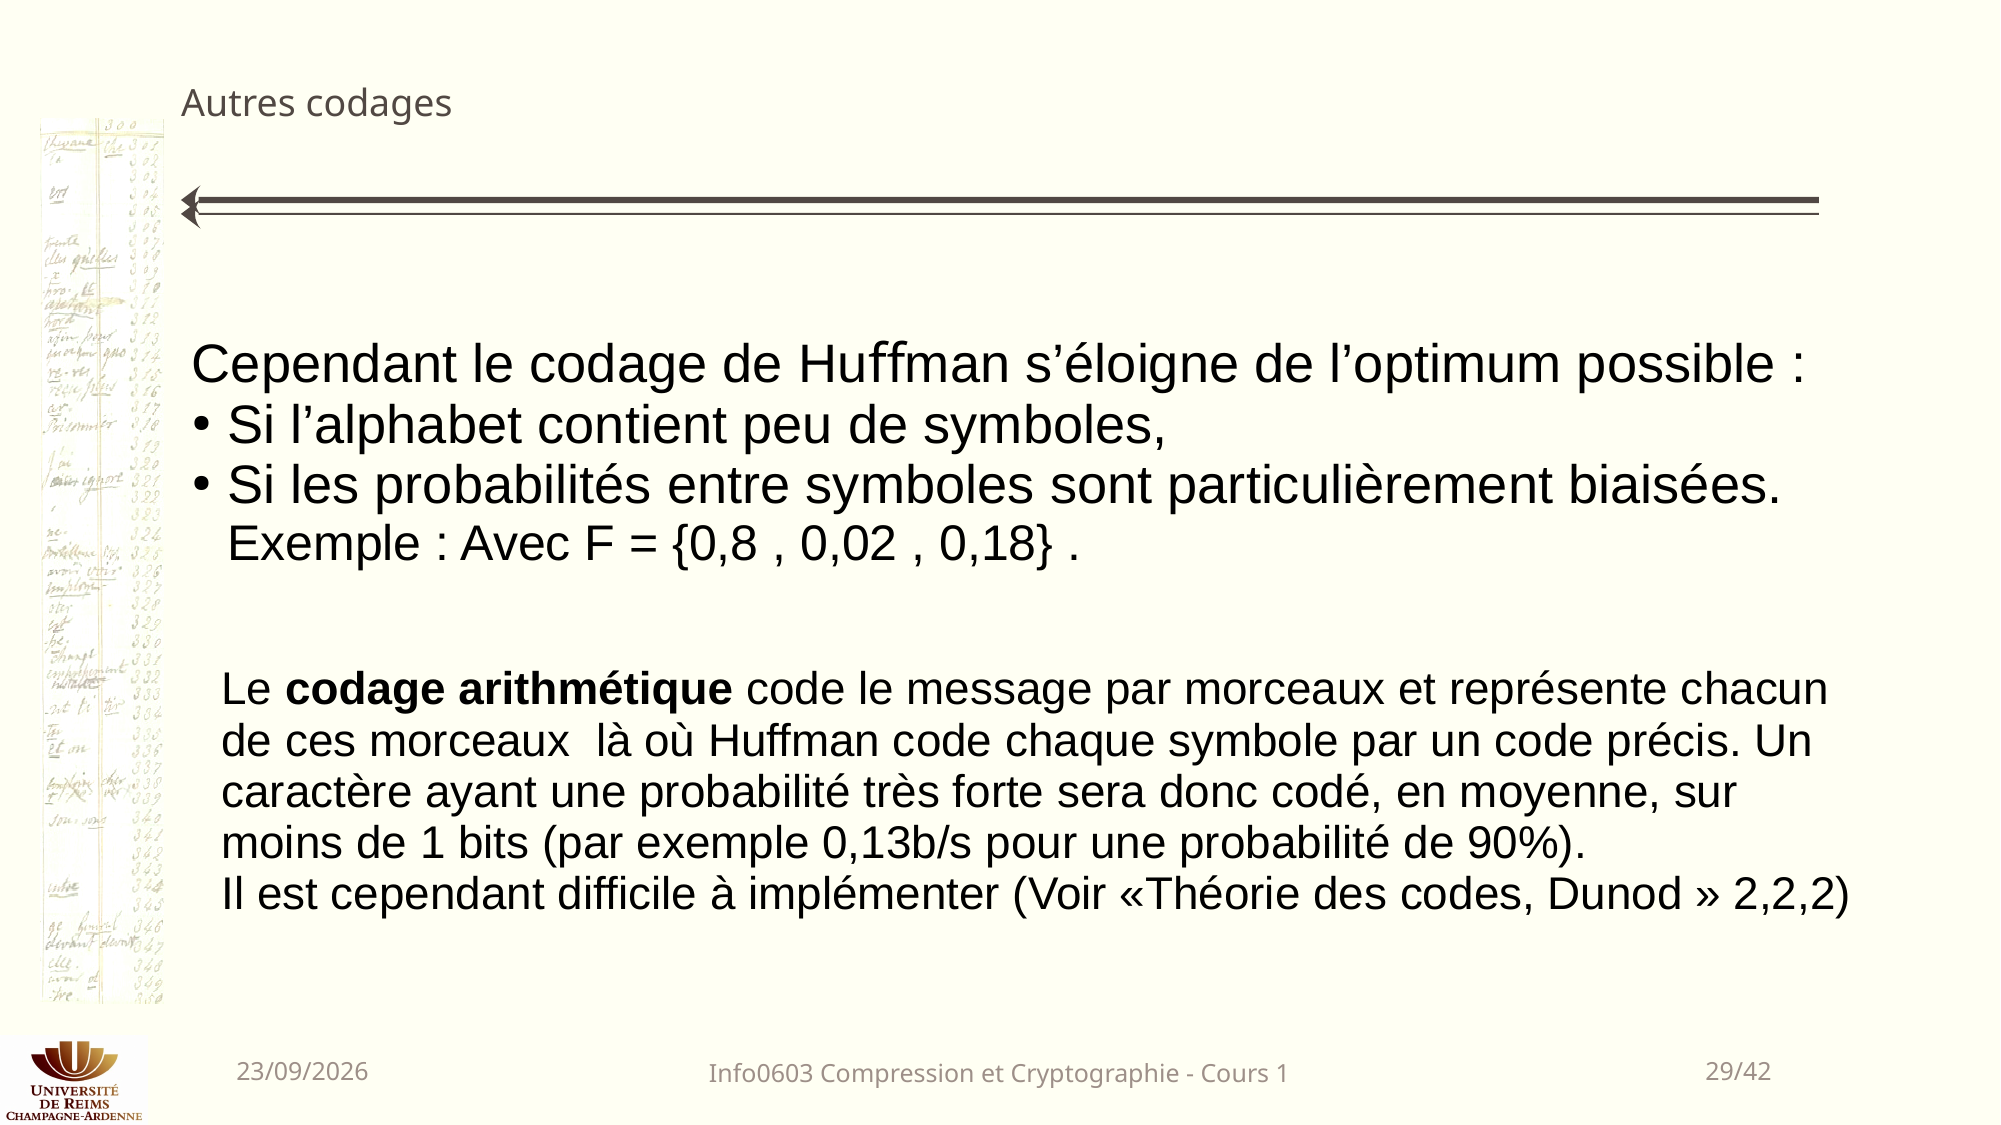

# Autres codages
Cependant le codage de Huﬀman s’éloigne de l’optimum possible :
Si l’alphabet contient peu de symboles,
Si les probabilités entre symboles sont particulièrement biaisées.
Exemple : Avec F = {0,8 , 0,02 , 0,18} .
Le codage arithmétique code le message par morceaux et représente chacun de ces morceaux là où Huffman code chaque symbole par un code précis. Un caractère ayant une probabilité très forte sera donc codé, en moyenne, sur moins de 1 bits (par exemple 0,13b/s pour une probabilité de 90%).
Il est cependant difficile à implémenter (Voir «Théorie des codes, Dunod » 2,2,2)